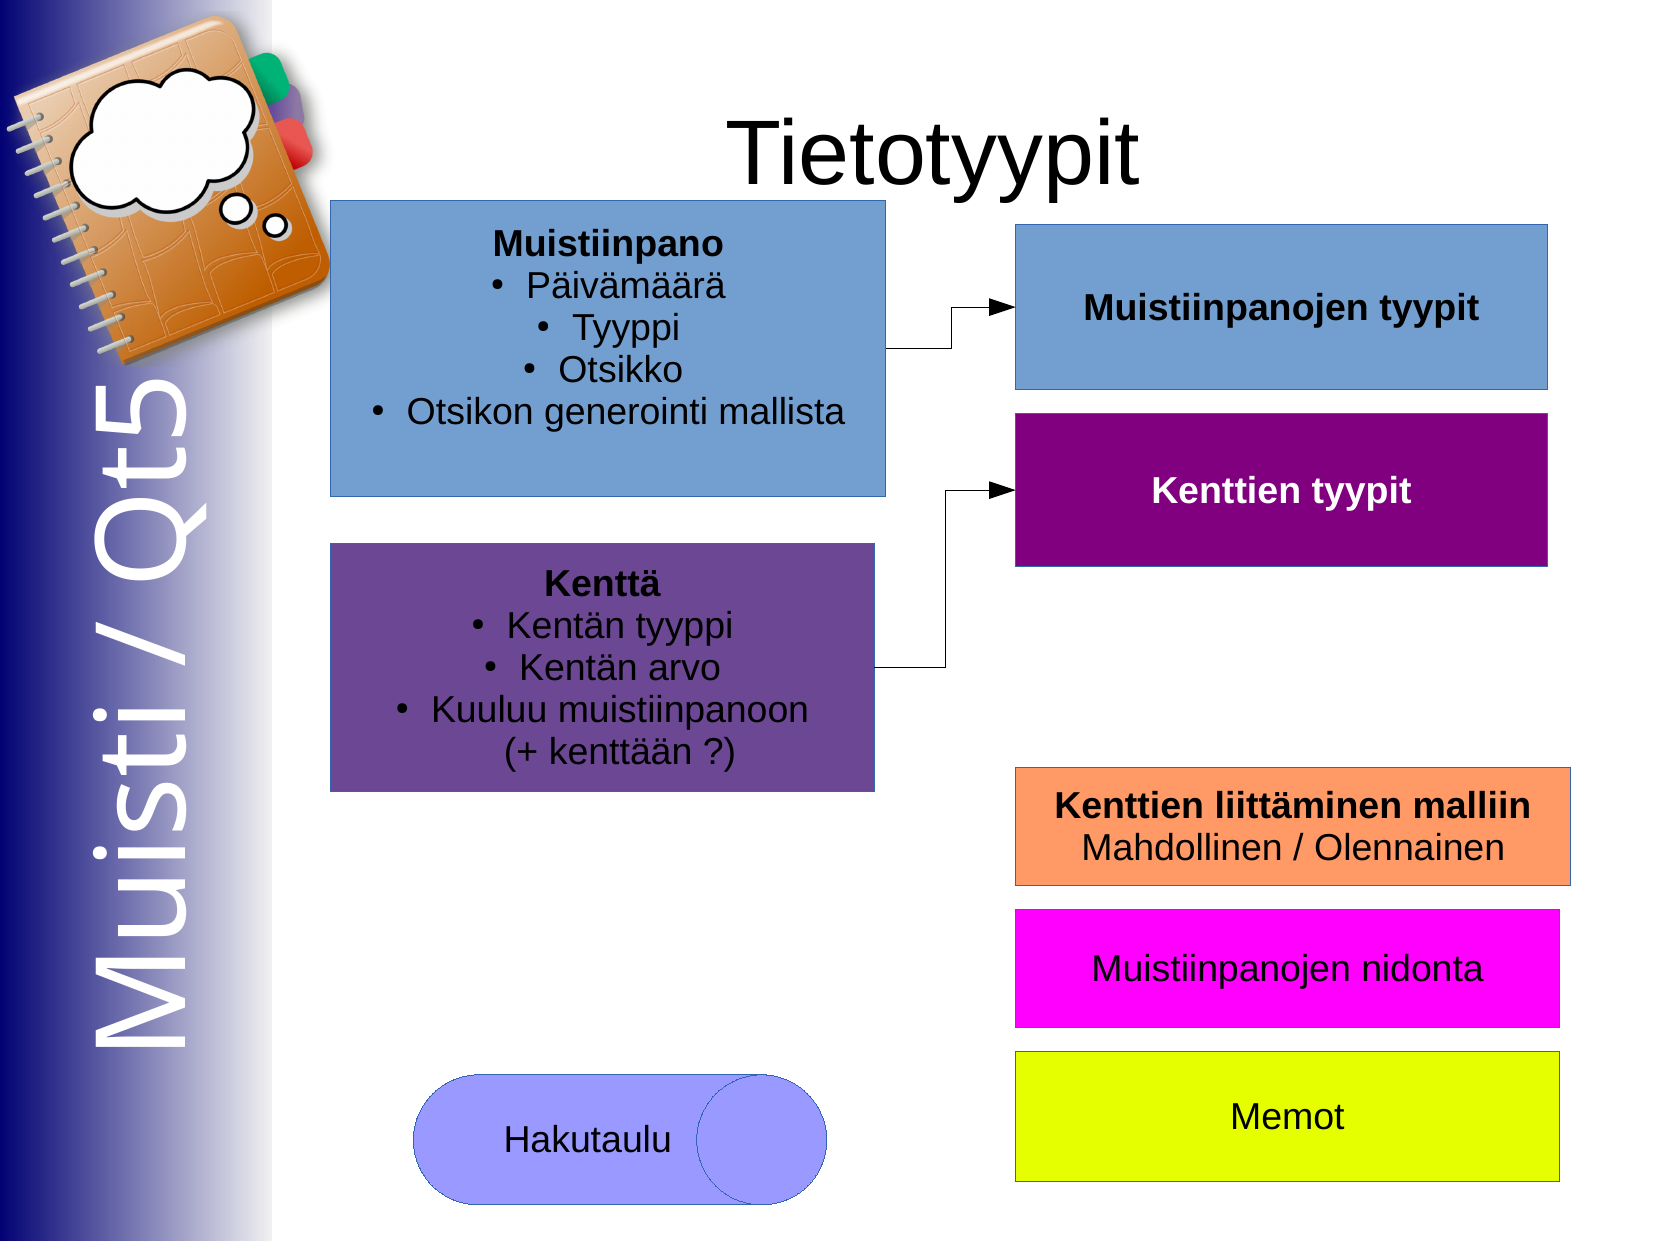

# Tietotyypit
Muistiinpano
Päivämäärä
Tyyppi
Otsikko
Otsikon generointi mallista
Muistiinpanojen tyypit
Kenttien tyypit
Kenttä
Kentän tyyppi
Kentän arvo
Kuuluu muistiinpanoon
(+ kenttään ?)
Kenttien liittäminen malliin
Mahdollinen / Olennainen
Muistiinpanojen nidonta
Memot
Hakutaulu